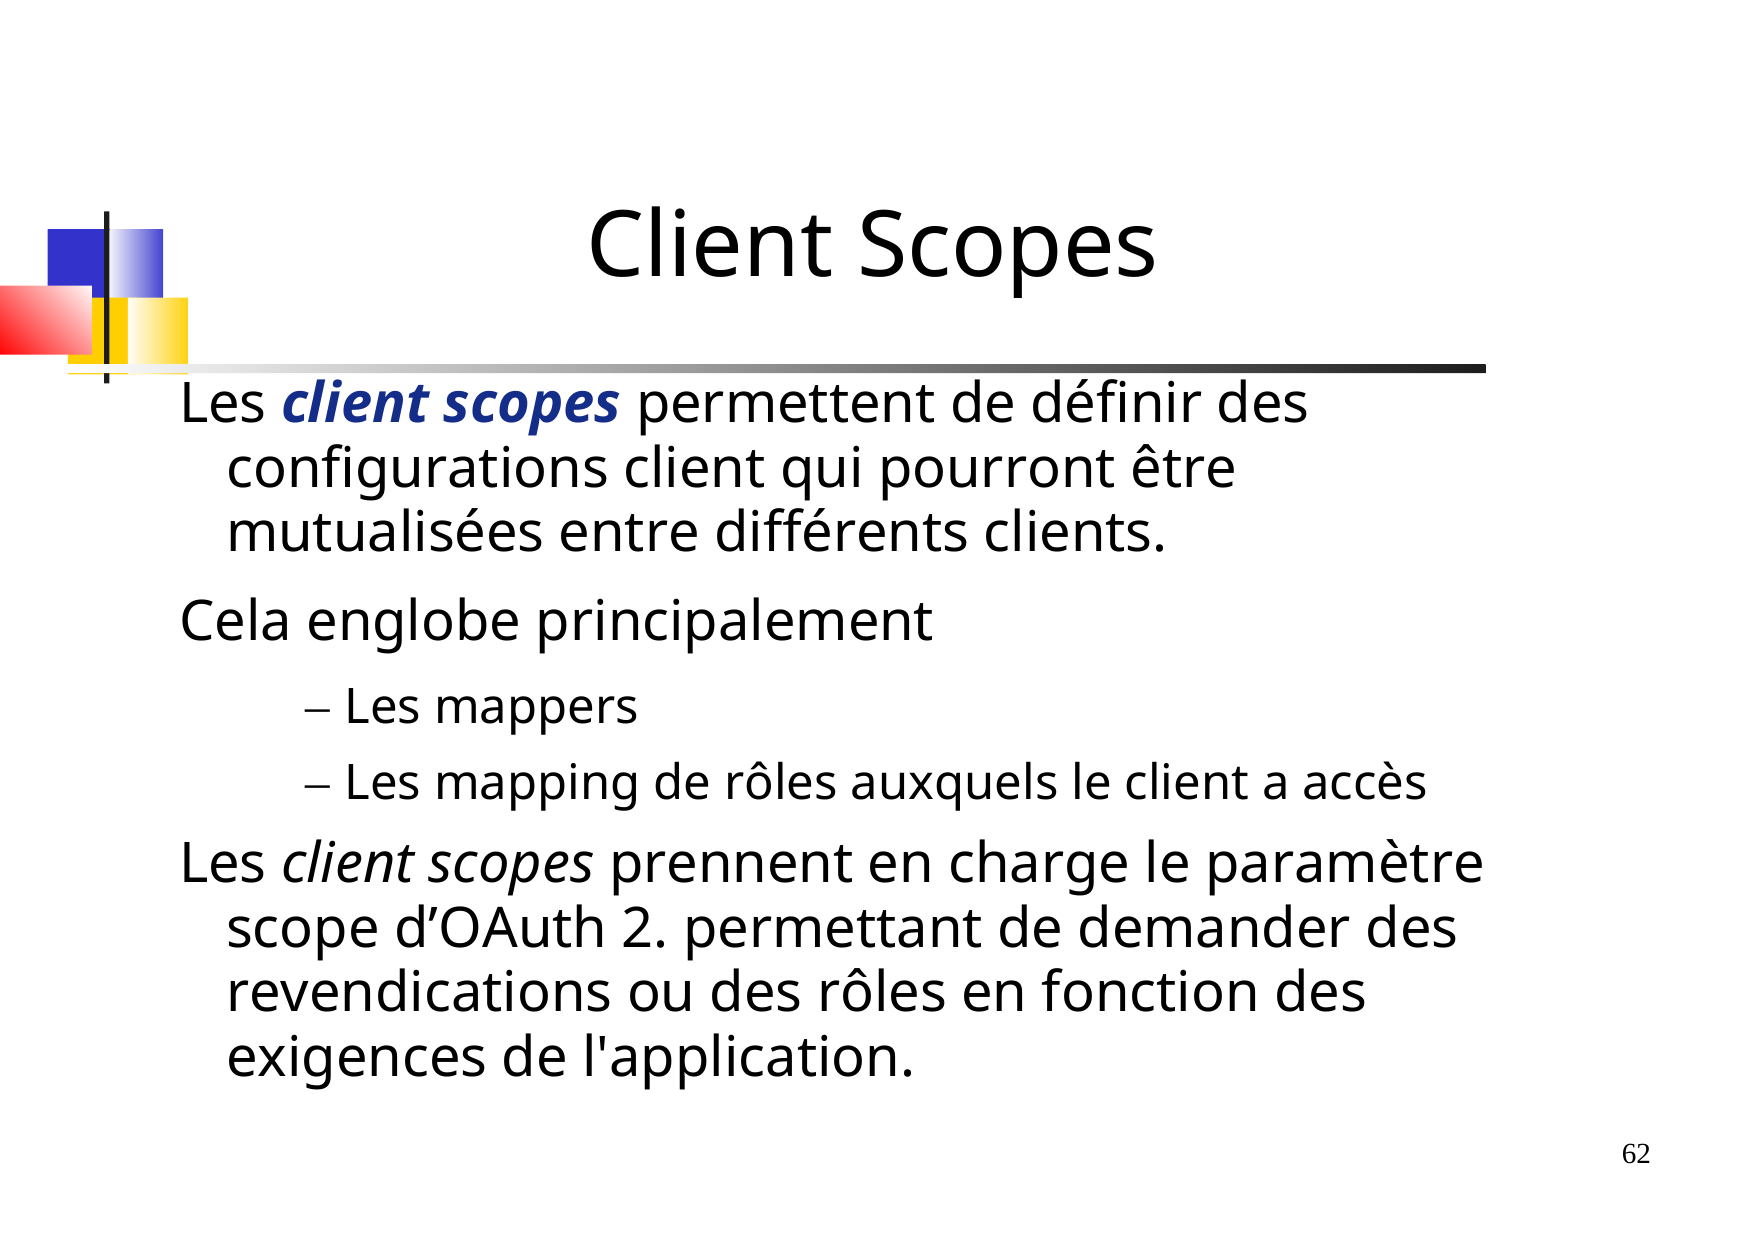

# Client Scopes
Les client scopes permettent de définir des configurations client qui pourront être mutualisées entre différents clients.
Cela englobe principalement
Les mappers
Les mapping de rôles auxquels le client a accès
Les client scopes prennent en charge le paramètre scope d’OAuth 2. permettant de demander des revendications ou des rôles en fonction des exigences de l'application.